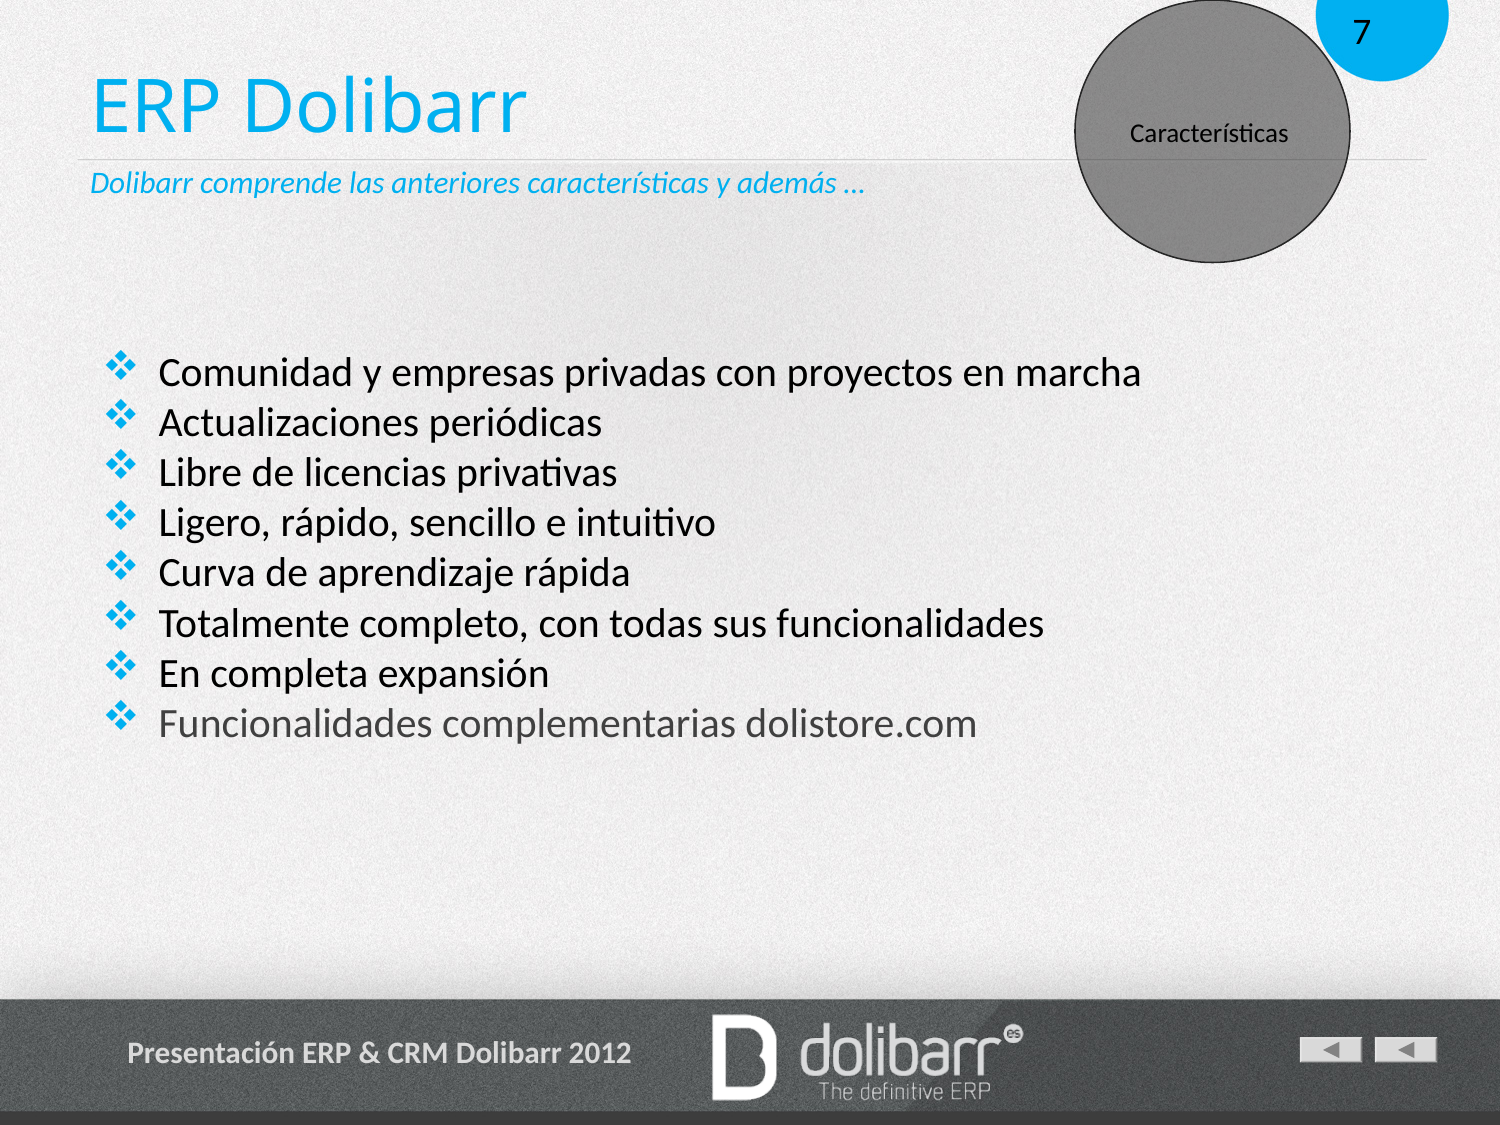

Características
Erp/Crm
open source
web
# ERP Dolibarr
Dolibarr comprende las anteriores características y además …
Comunidad y empresas privadas con proyectos en marcha
Actualizaciones periódicas
Libre de licencias privativas
Ligero, rápido, sencillo e intuitivo
Curva de aprendizaje rápida
Totalmente completo, con todas sus funcionalidades
En completa expansión
Funcionalidades complementarias dolistore.com
Presentación ERP & CRM Dolibarr 2012